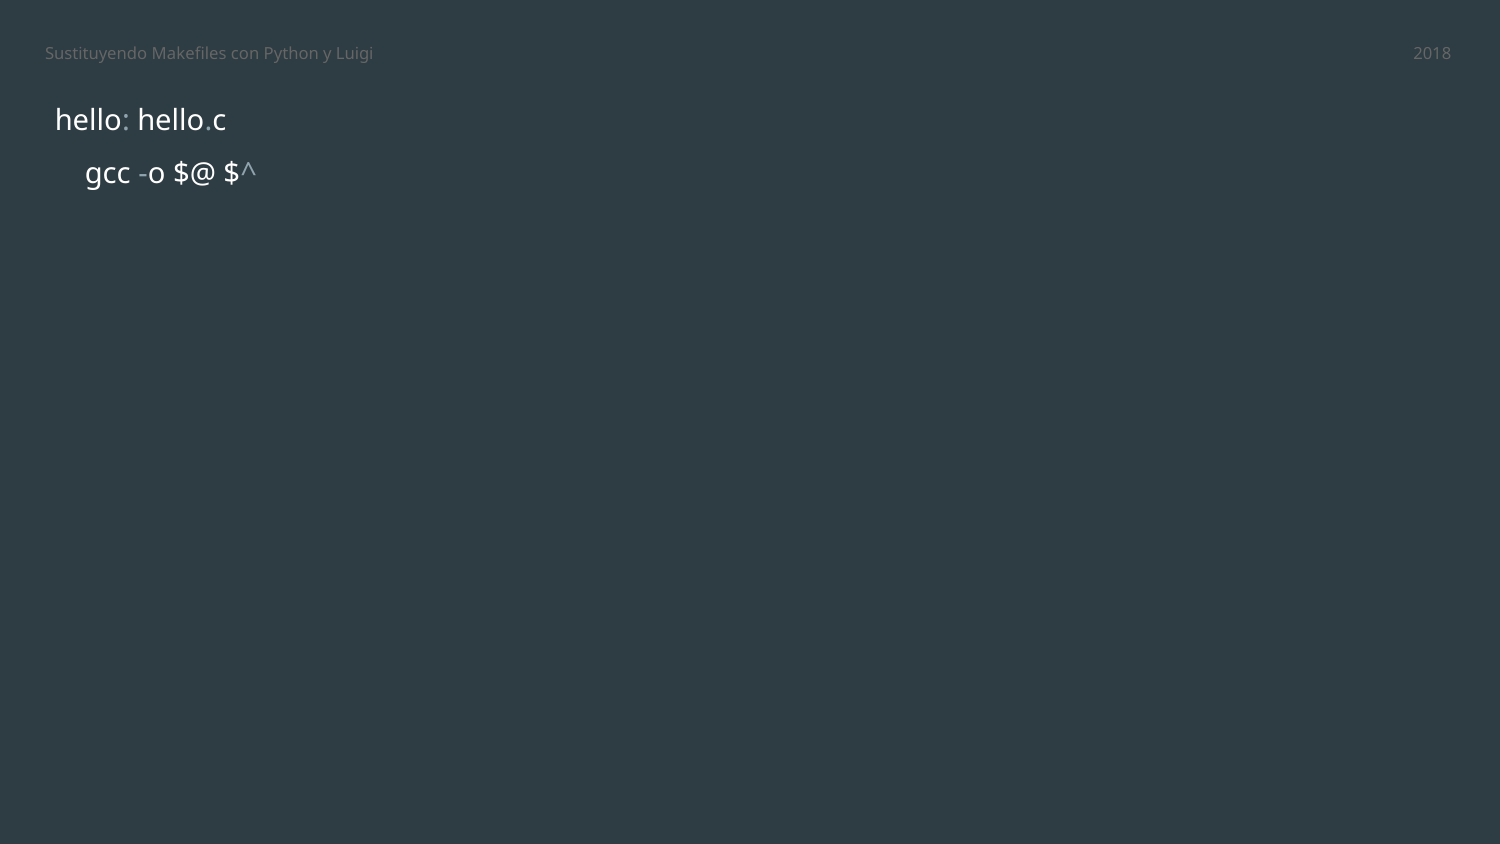

# hello: hello.c gcc -o $@ $^